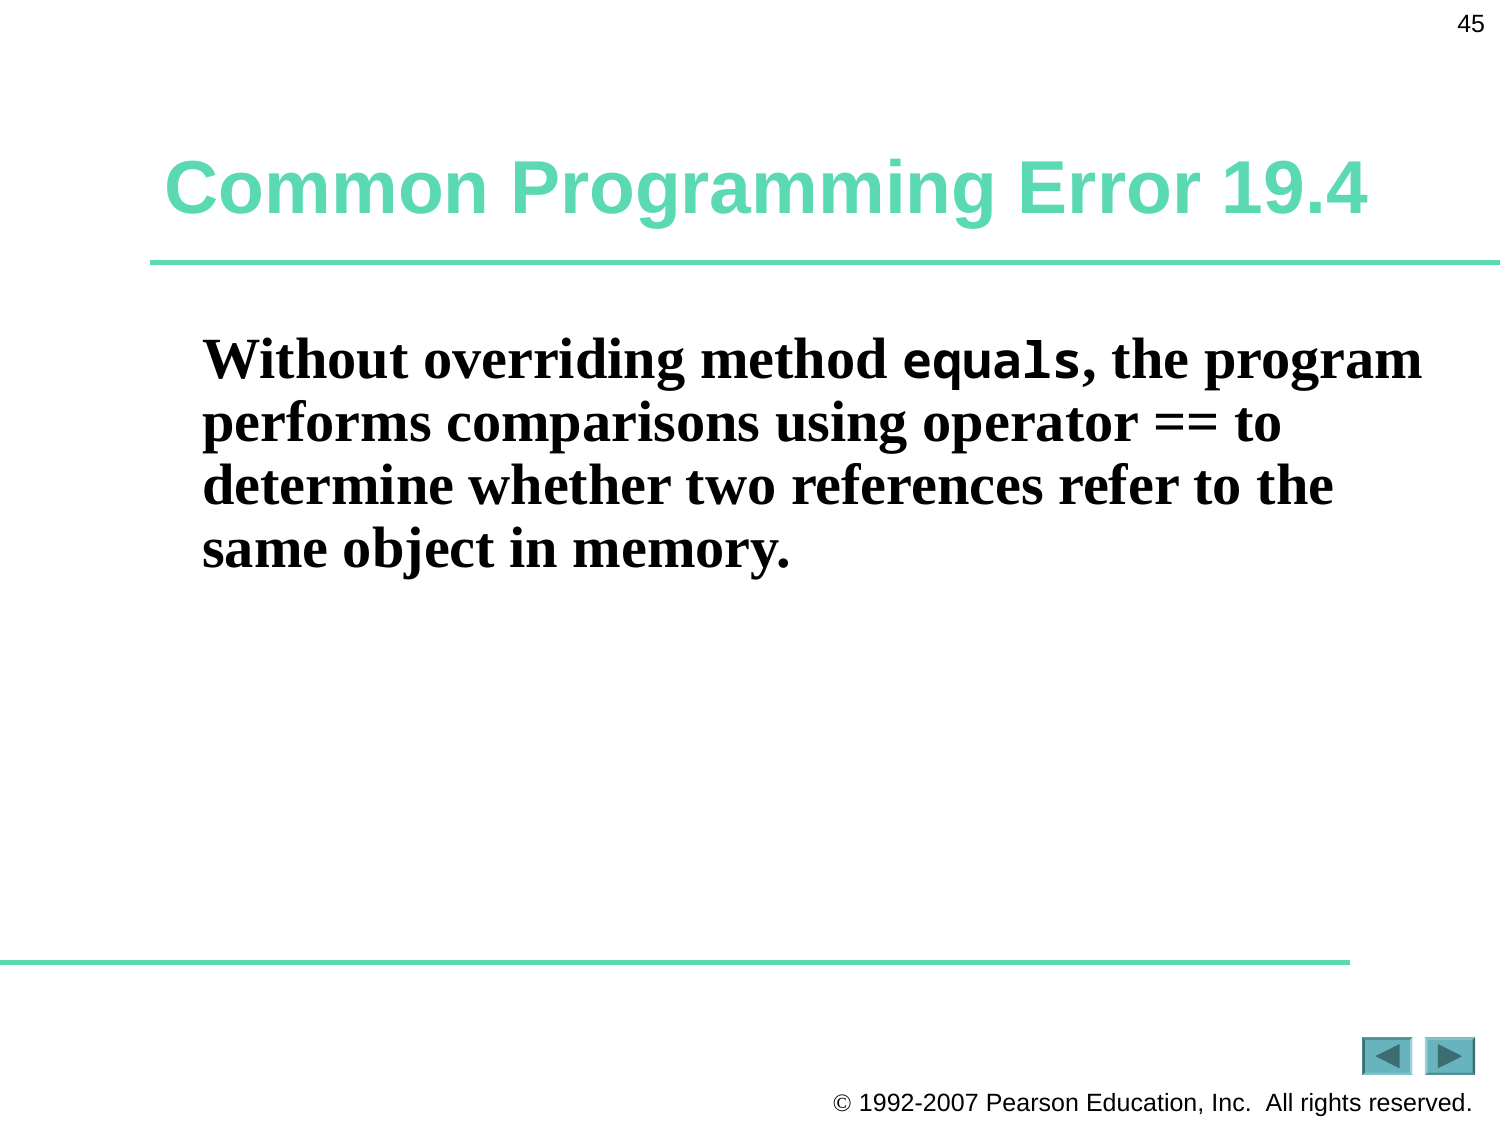

# Common Programming Error 19.4
Without overriding method equals, the program performs comparisons using operator == to determine whether two references refer to the same object in memory.